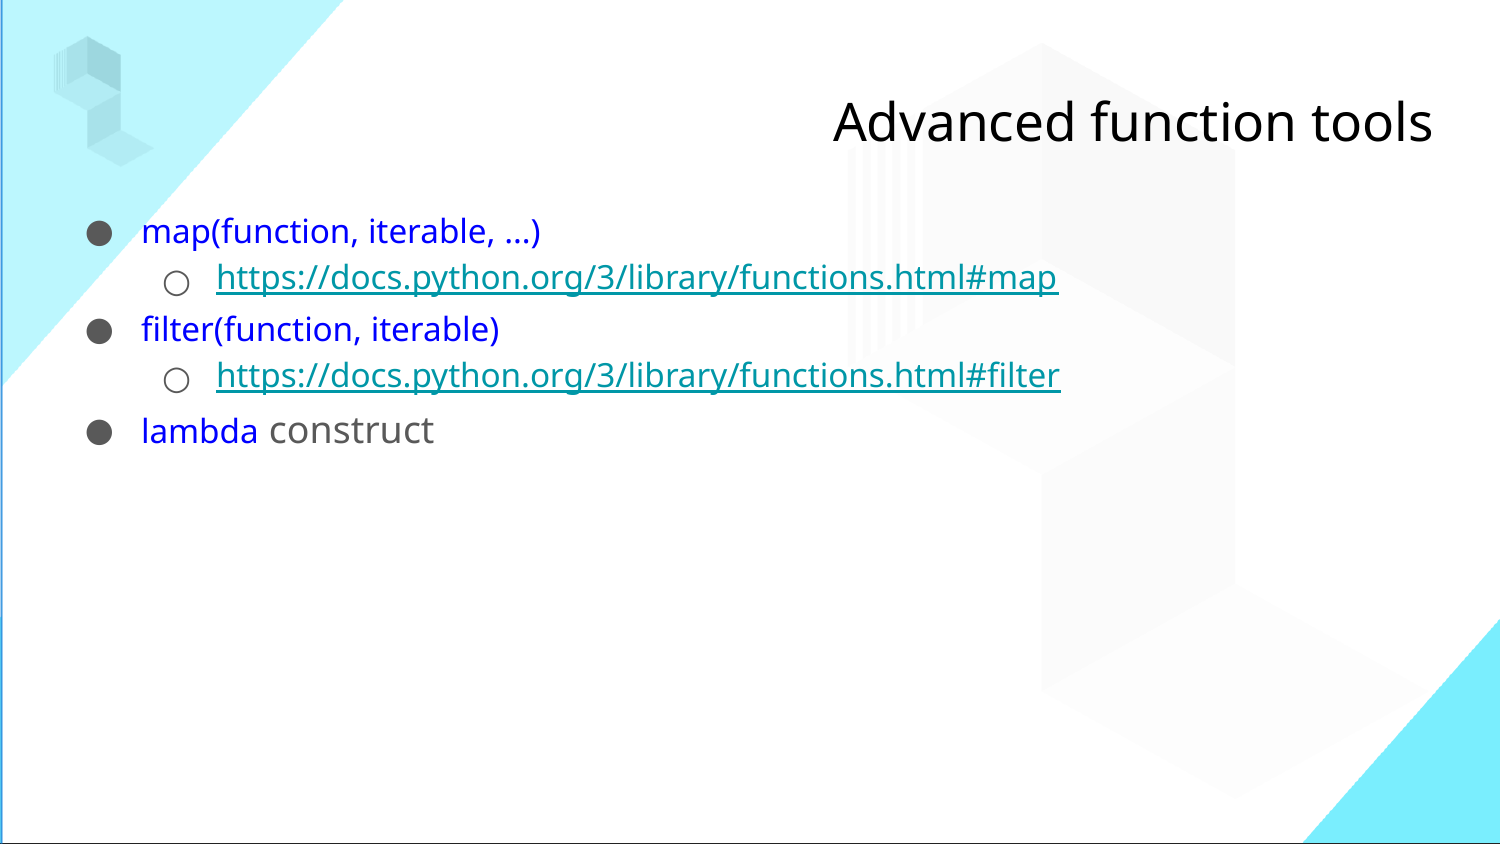

# Advanced function tools
map(function, iterable, …)
https://docs.python.org/3/library/functions.html#map
filter(function, iterable)
https://docs.python.org/3/library/functions.html#filter
lambda construct